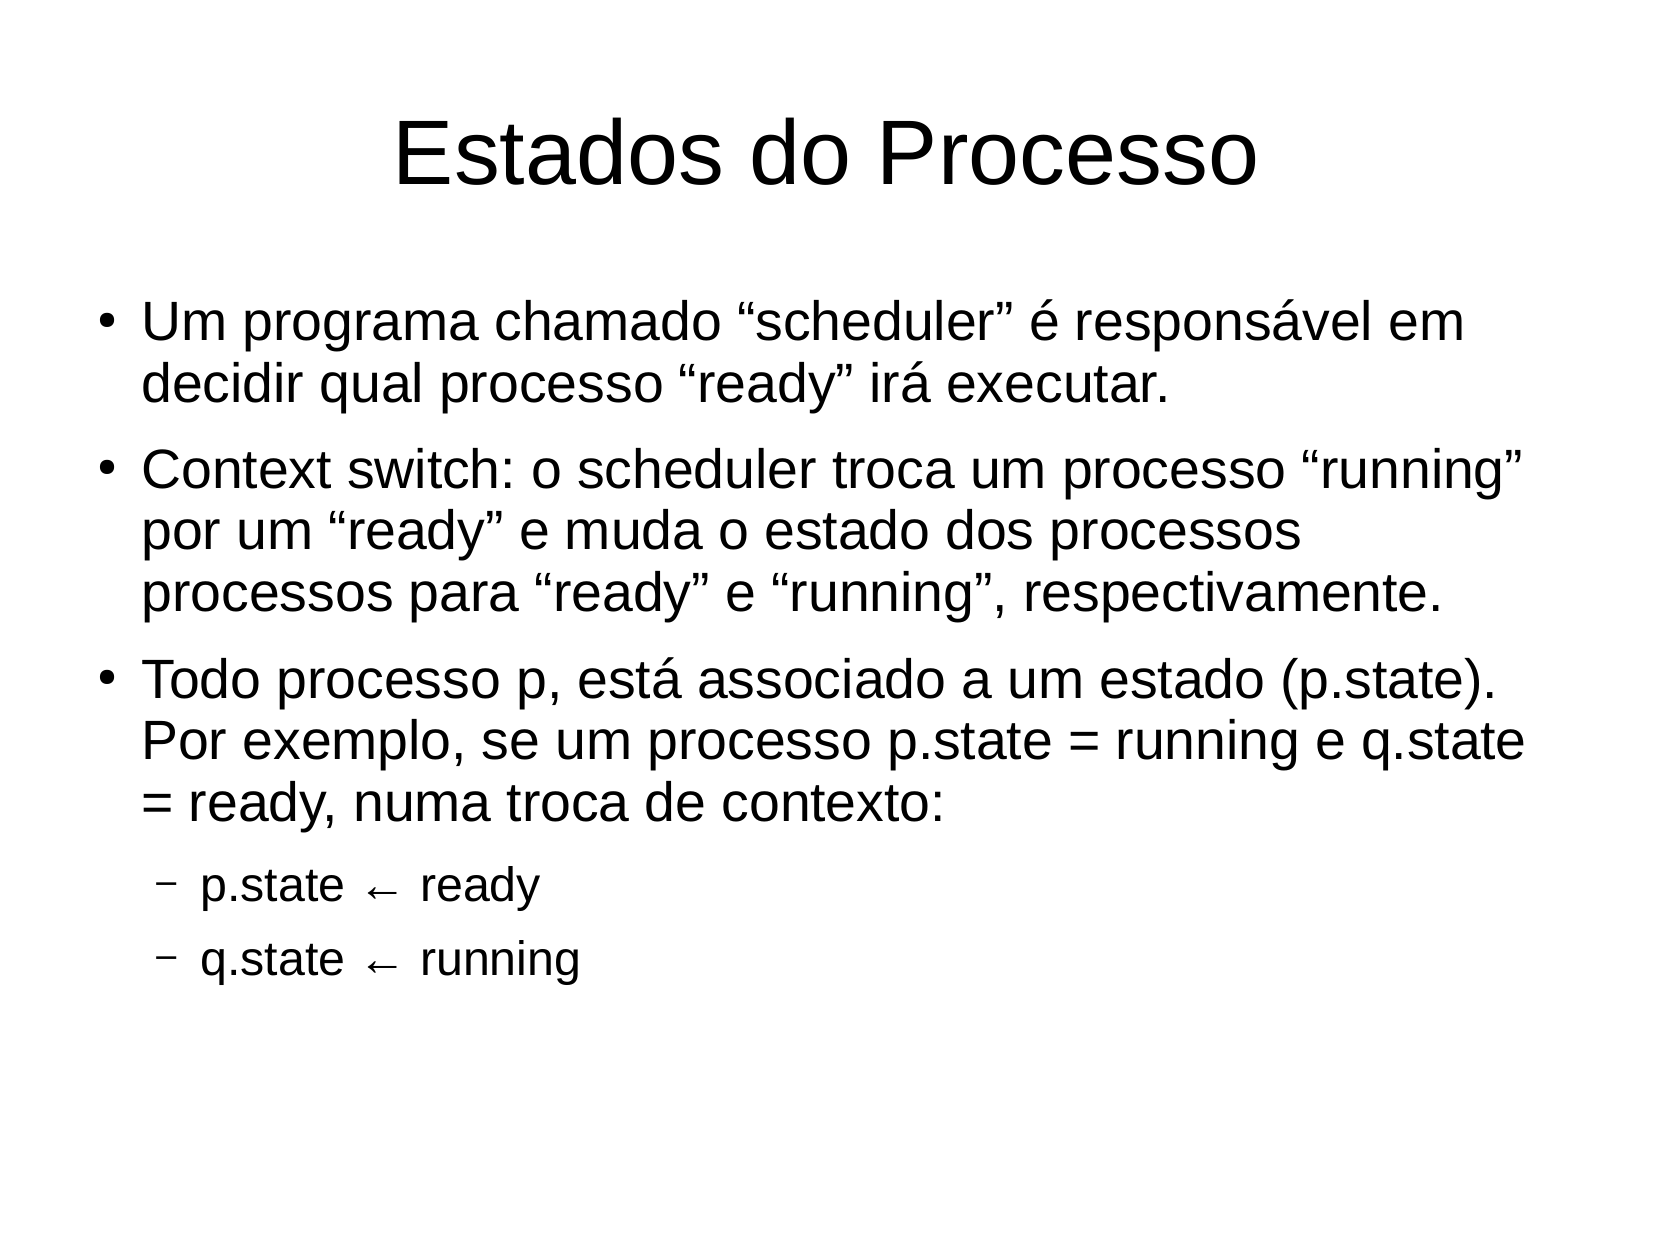

# Estados do Processo
Um programa chamado “scheduler” é responsável em decidir qual processo “ready” irá executar.
Context switch: o scheduler troca um processo “running” por um “ready” e muda o estado dos processos processos para “ready” e “running”, respectivamente.
Todo processo p, está associado a um estado (p.state). Por exemplo, se um processo p.state = running e q.state = ready, numa troca de contexto:
p.state ← ready
q.state ← running